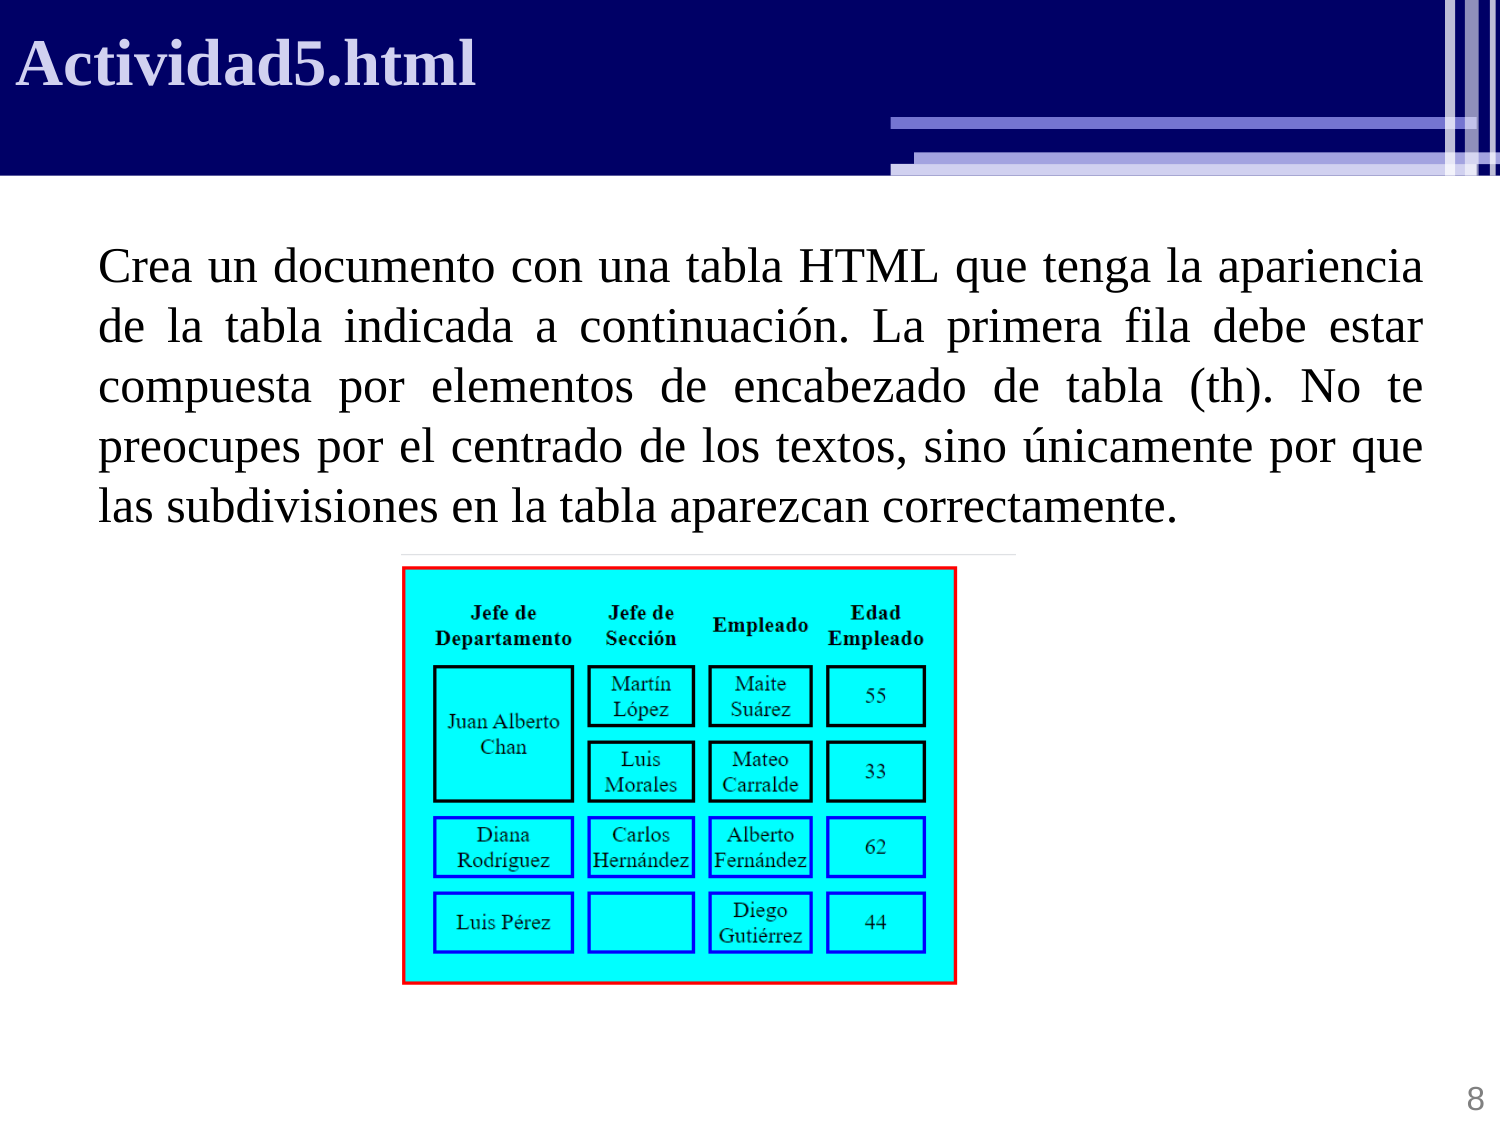

# Actividad5.html
Crea un documento con una tabla HTML que tenga la apariencia de la tabla indicada a continuación. La primera fila debe estar compuesta por elementos de encabezado de tabla (th). No te preocupes por el centrado de los textos, sino únicamente por que las subdivisiones en la tabla aparezcan correctamente.